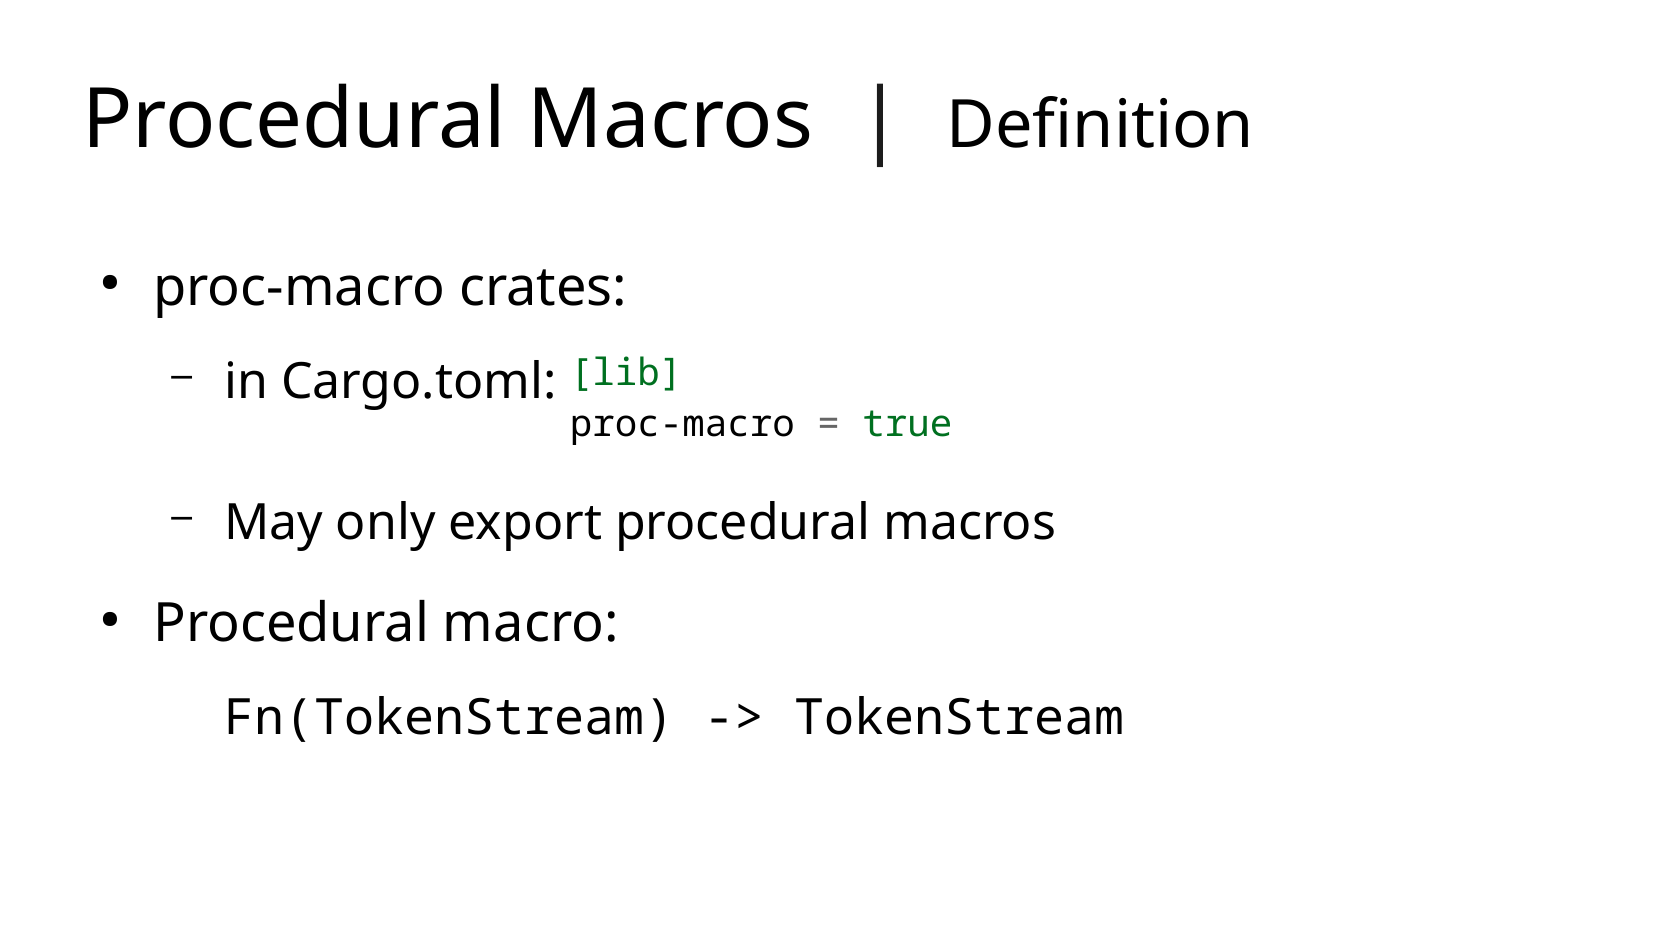

# Procedural Macros | Definition
proc-macro crates:
in Cargo.toml:
May only export procedural macros
Procedural macro:
Fn(TokenStream) -> TokenStream
[lib]
proc-macro = true